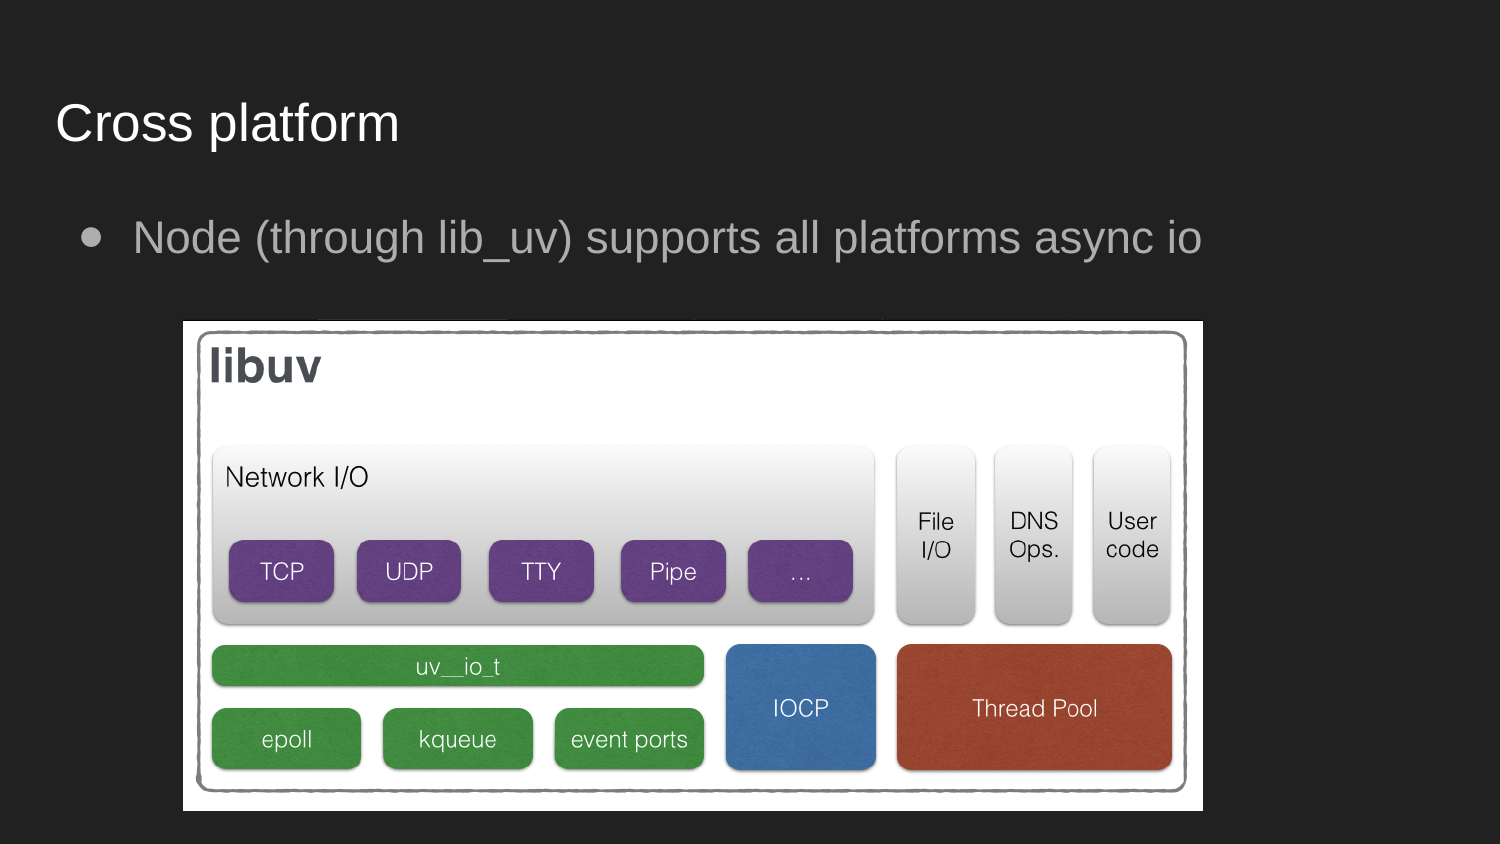

# Cross platform
Node (through lib_uv) supports all platforms async io